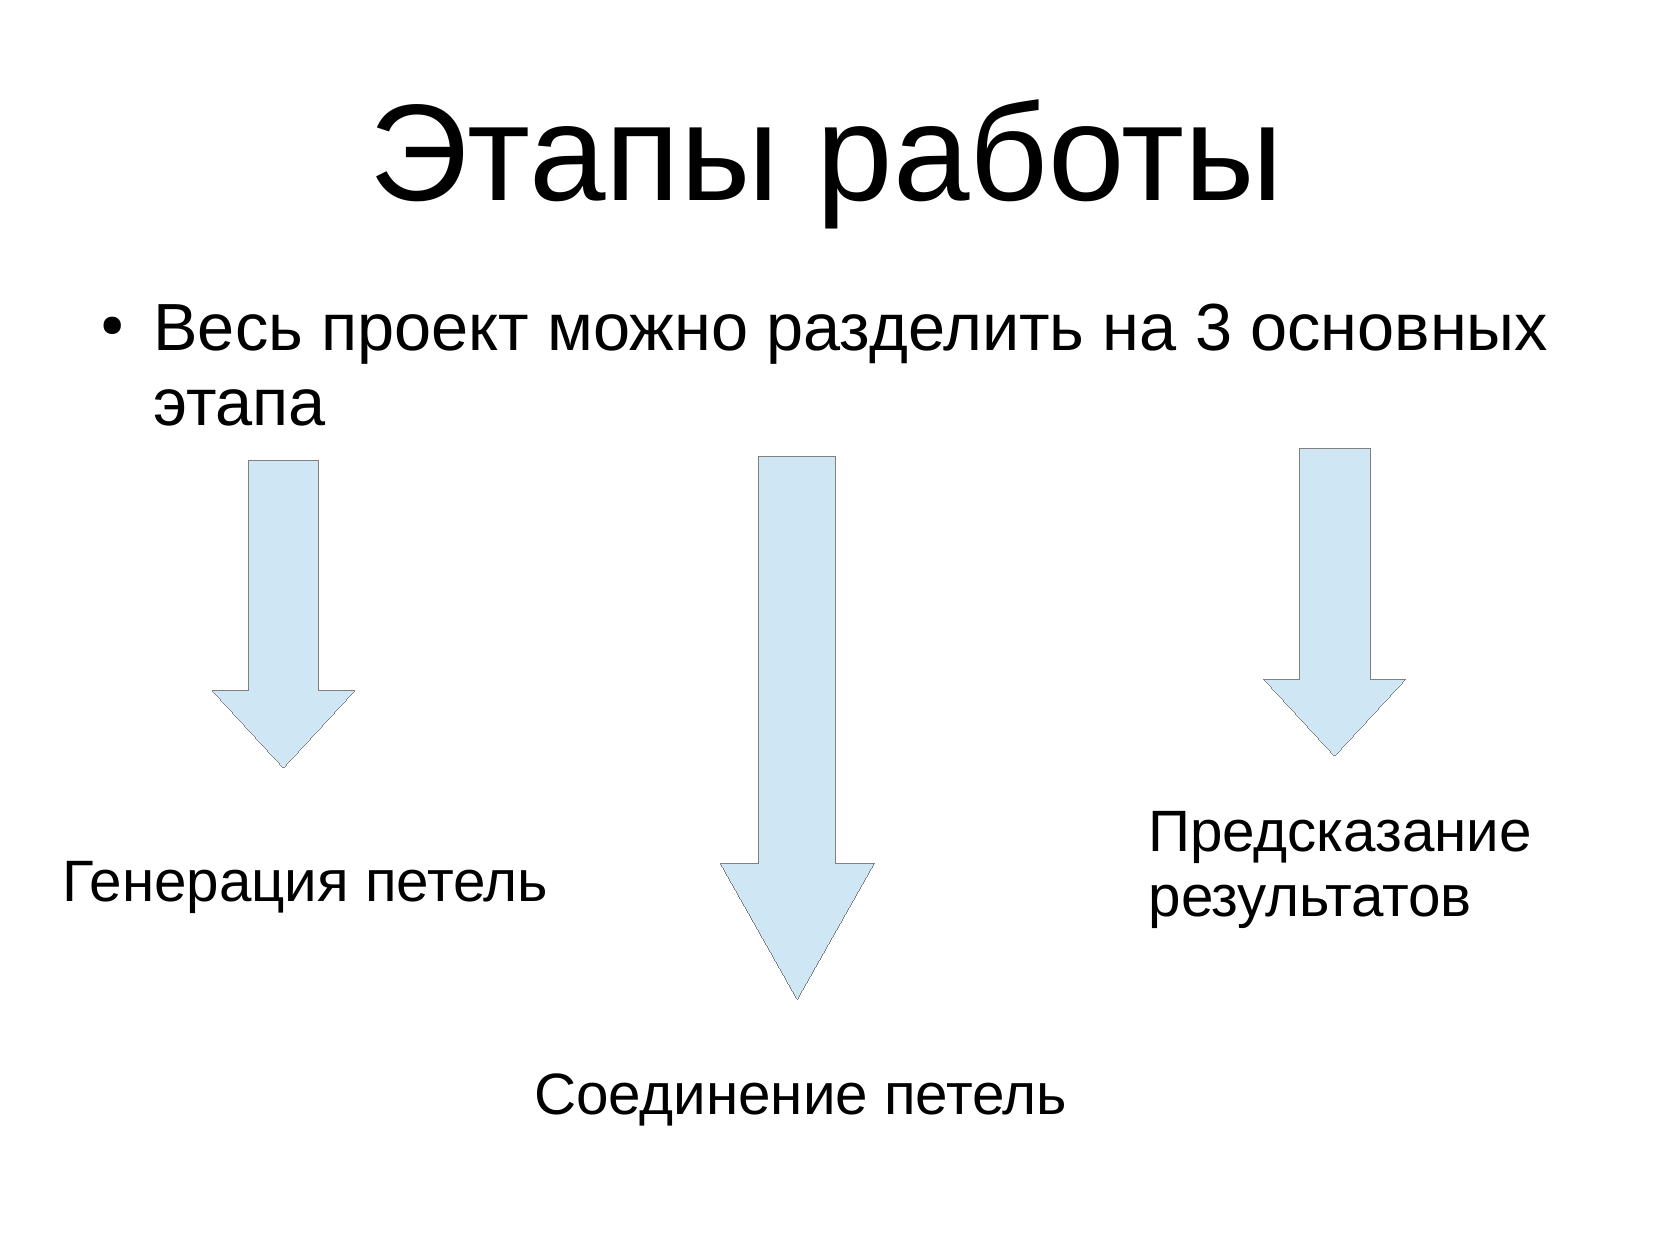

# Этапы работы
Весь проект можно разделить на 3 основных этапа
Предсказание результатов
Генерация петель
Соединение петель